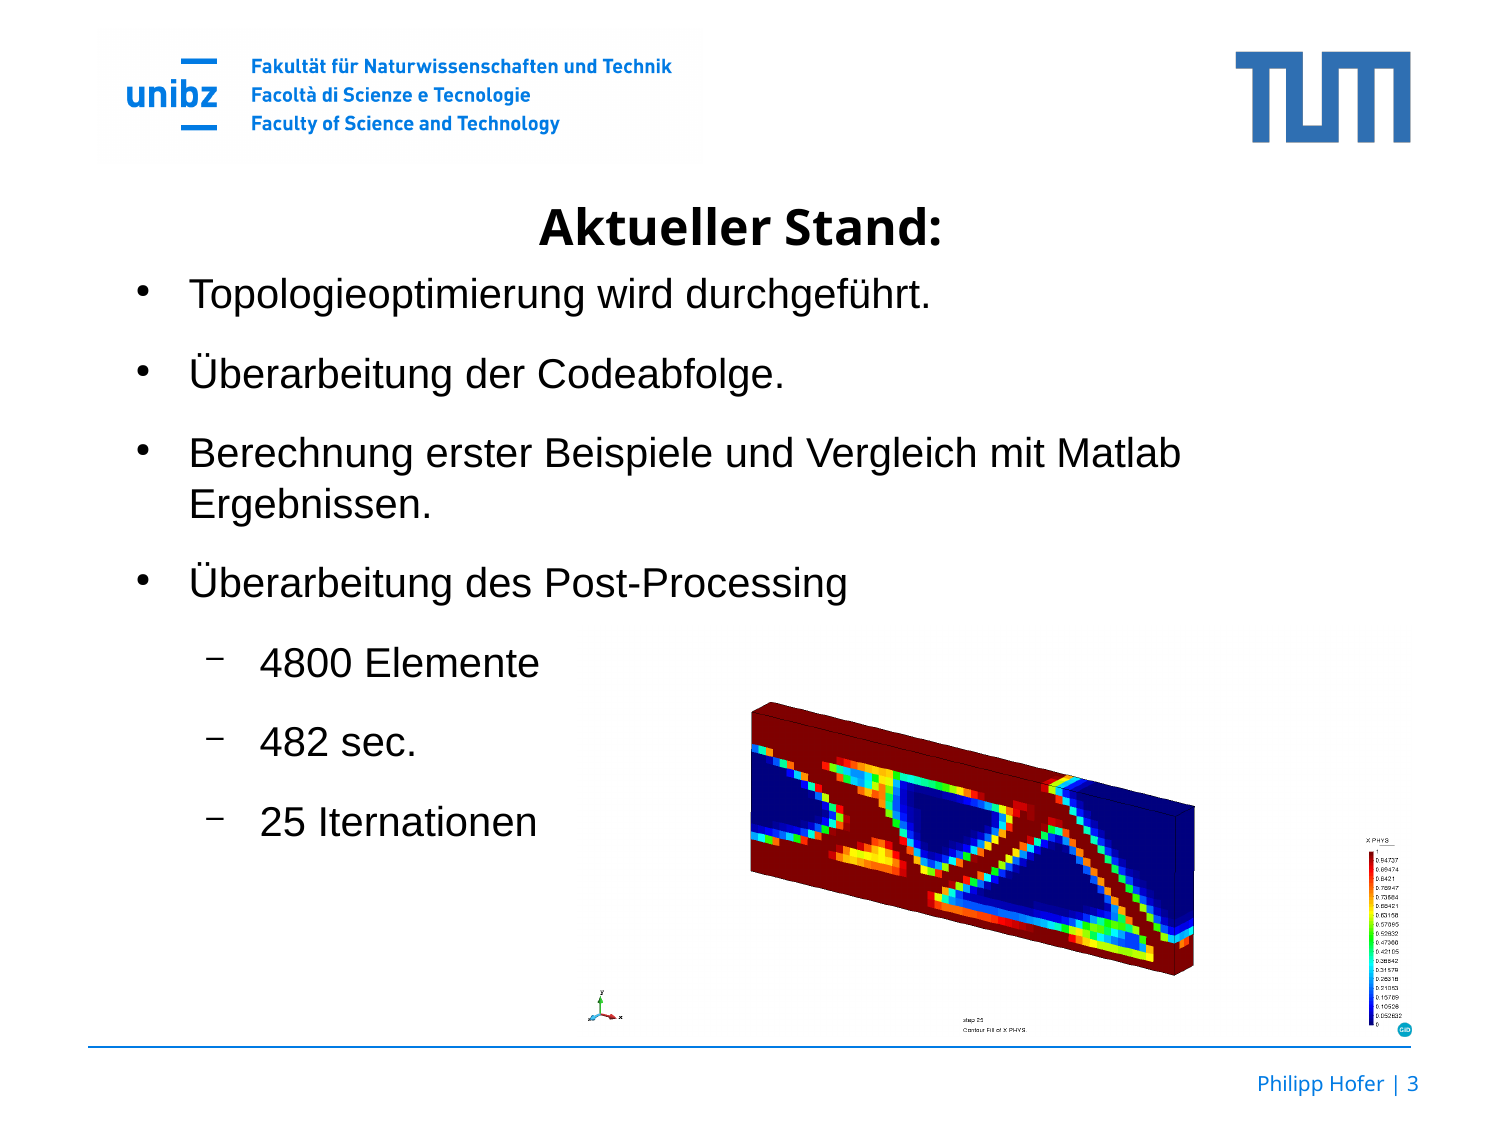

Aktueller Stand:
Topologieoptimierung wird durchgeführt.
Überarbeitung der Codeabfolge.
Berechnung erster Beispiele und Vergleich mit Matlab Ergebnissen.
Überarbeitung des Post-Processing
4800 Elemente
482 sec.
25 Iternationen